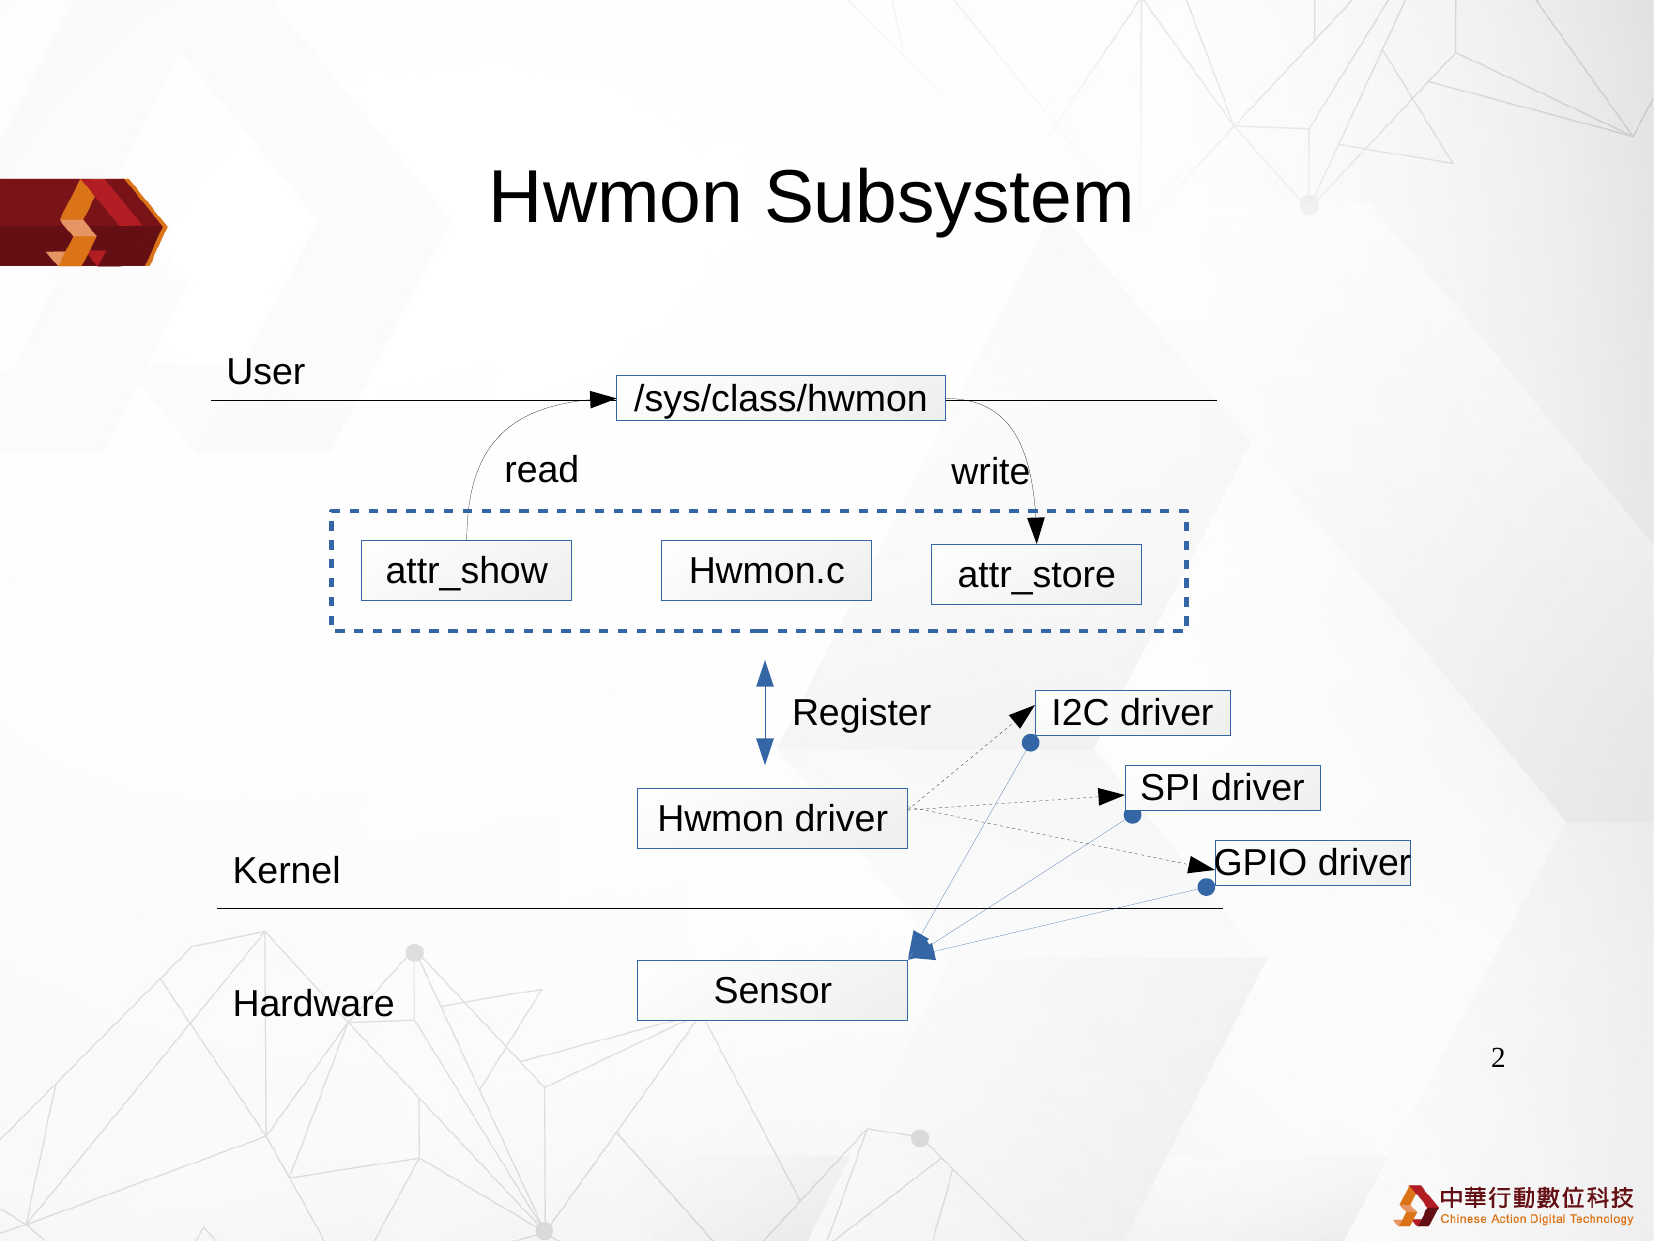

# Hwmon Subsystem
User
/sys/class/hwmon
attr_show
Hwmon.c
attr_store
Register
I2C driver
SPI driver
Hwmon driver
GPIO driver
Kernel
Sensor
Hardware
2